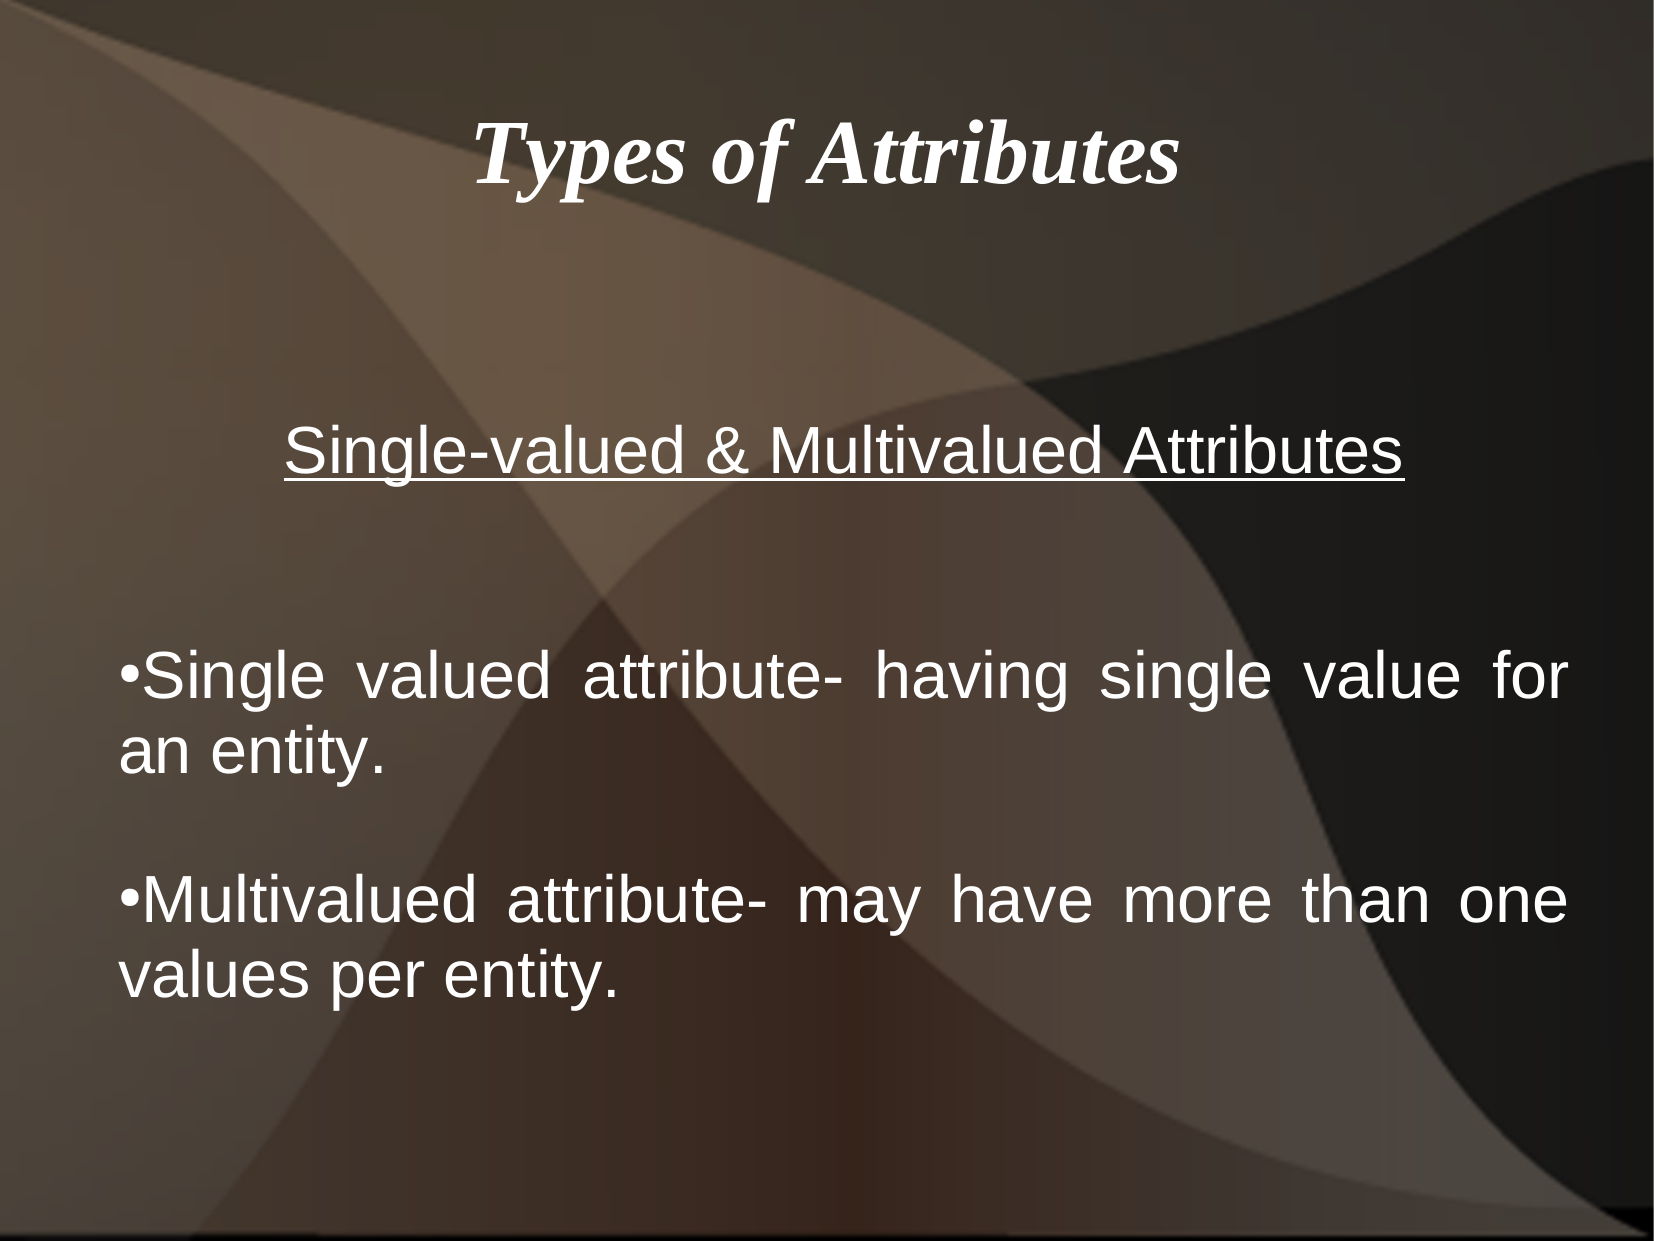

# Types of Attributes
Single-valued & Multivalued Attributes
Single valued attribute- having single value for an entity.
Multivalued attribute- may have more than one values per entity.